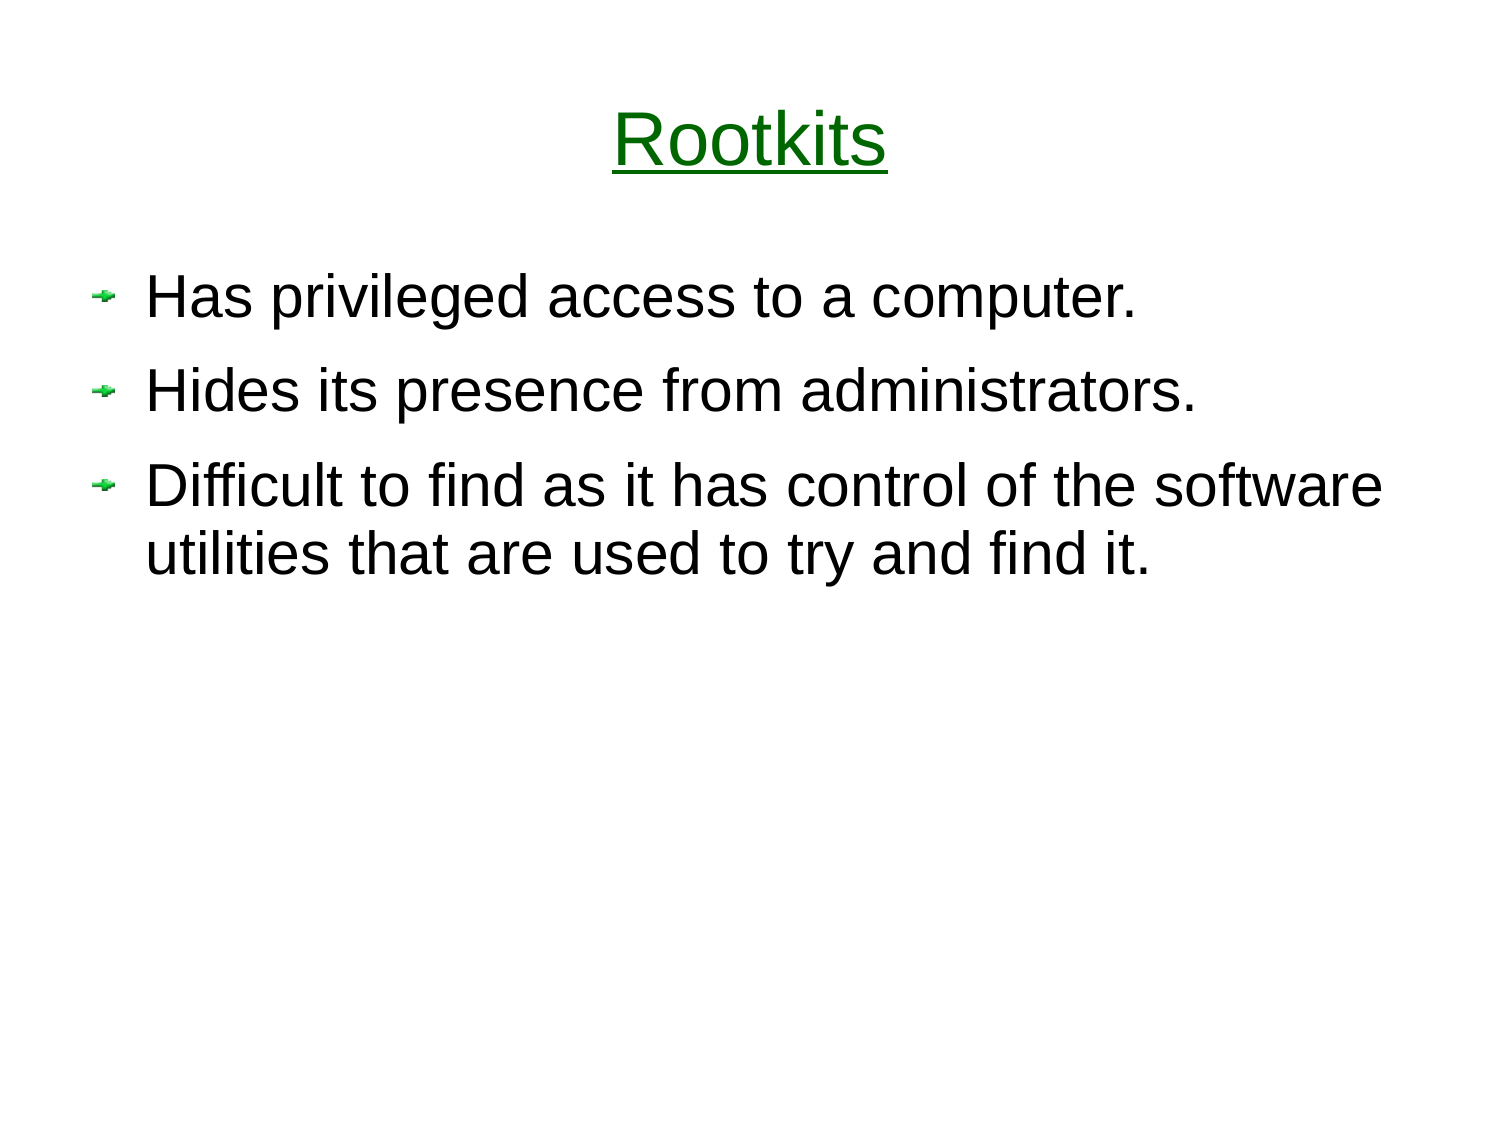

# Rootkits
Has privileged access to a computer.
Hides its presence from administrators.
Difficult to find as it has control of the software utilities that are used to try and find it.